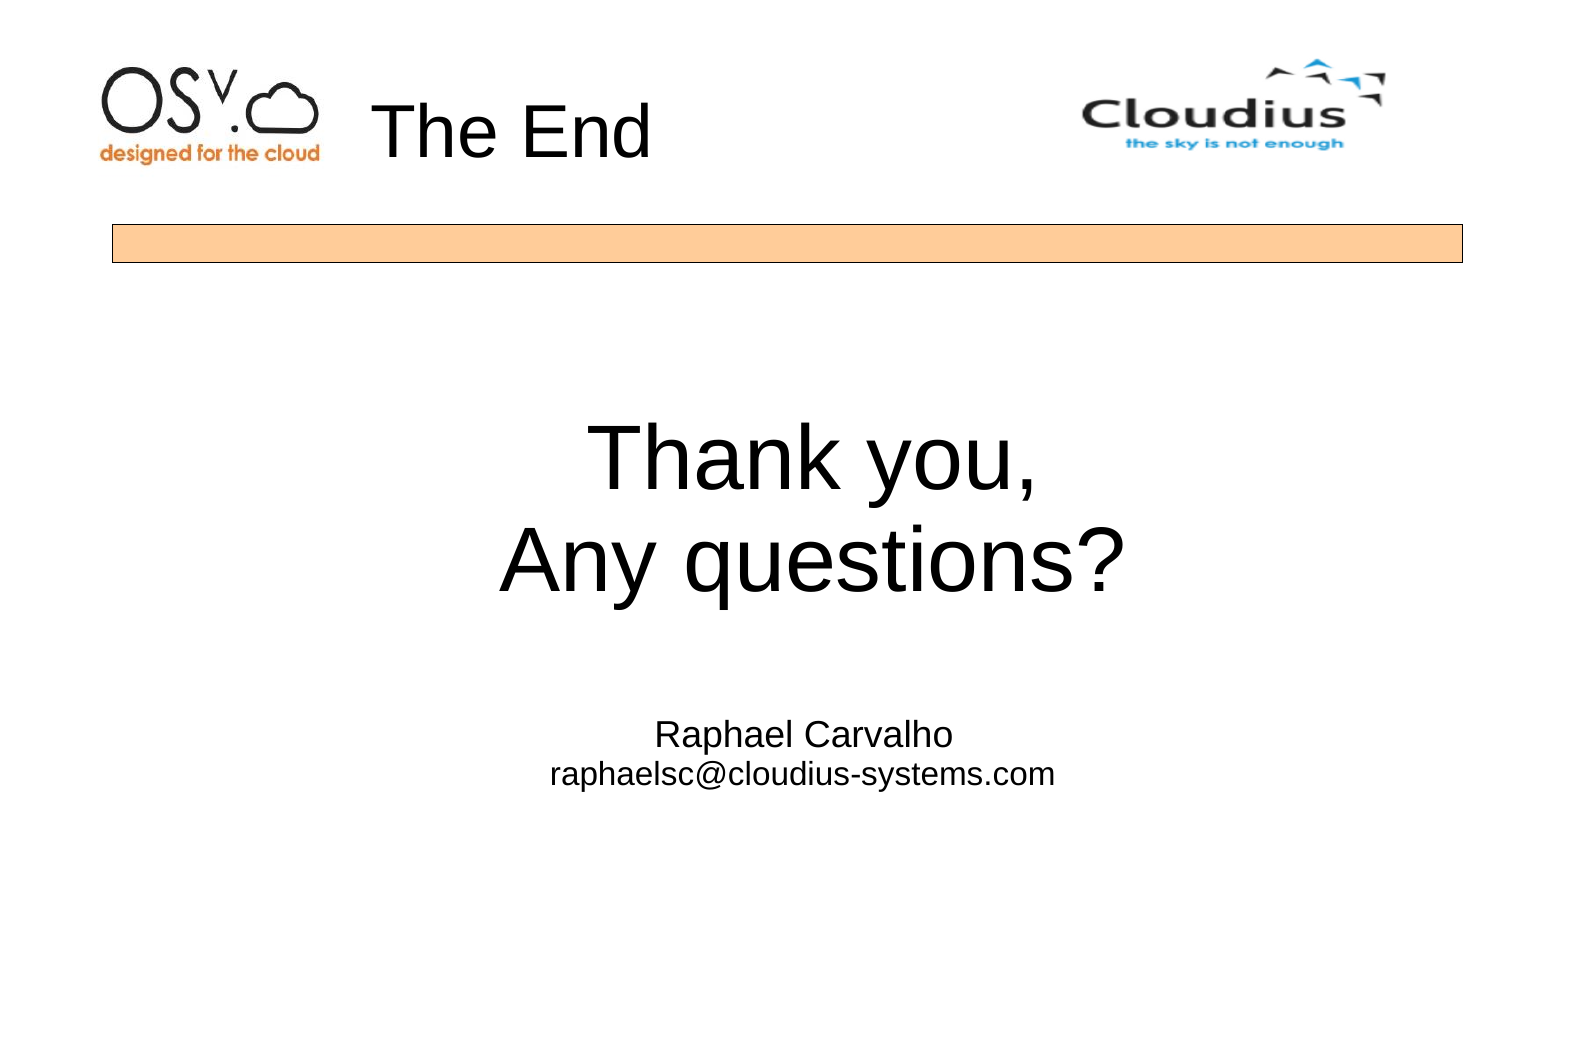

# The End
Thank you,
Any questions?
Raphael Carvalho
raphaelsc@cloudius-systems.com